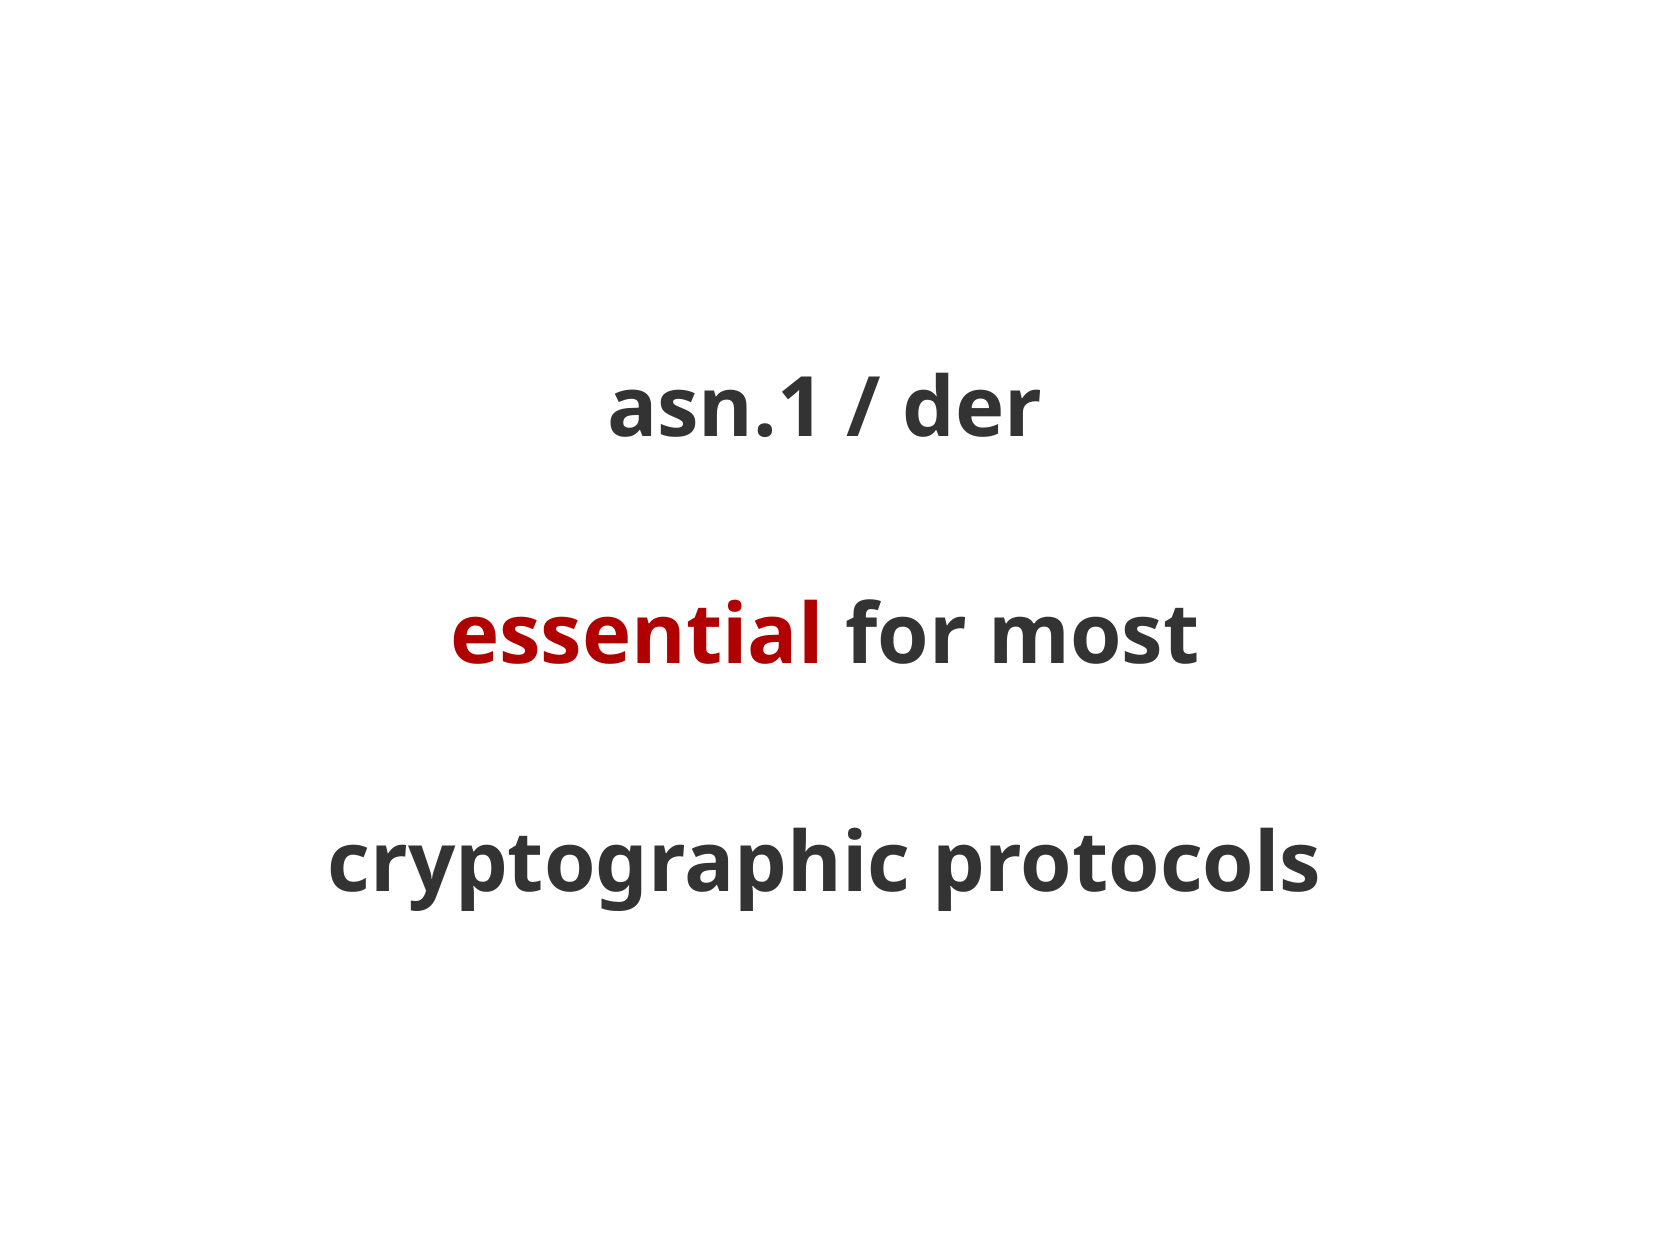

#
asn.1 / der
essential for most
cryptographic protocols